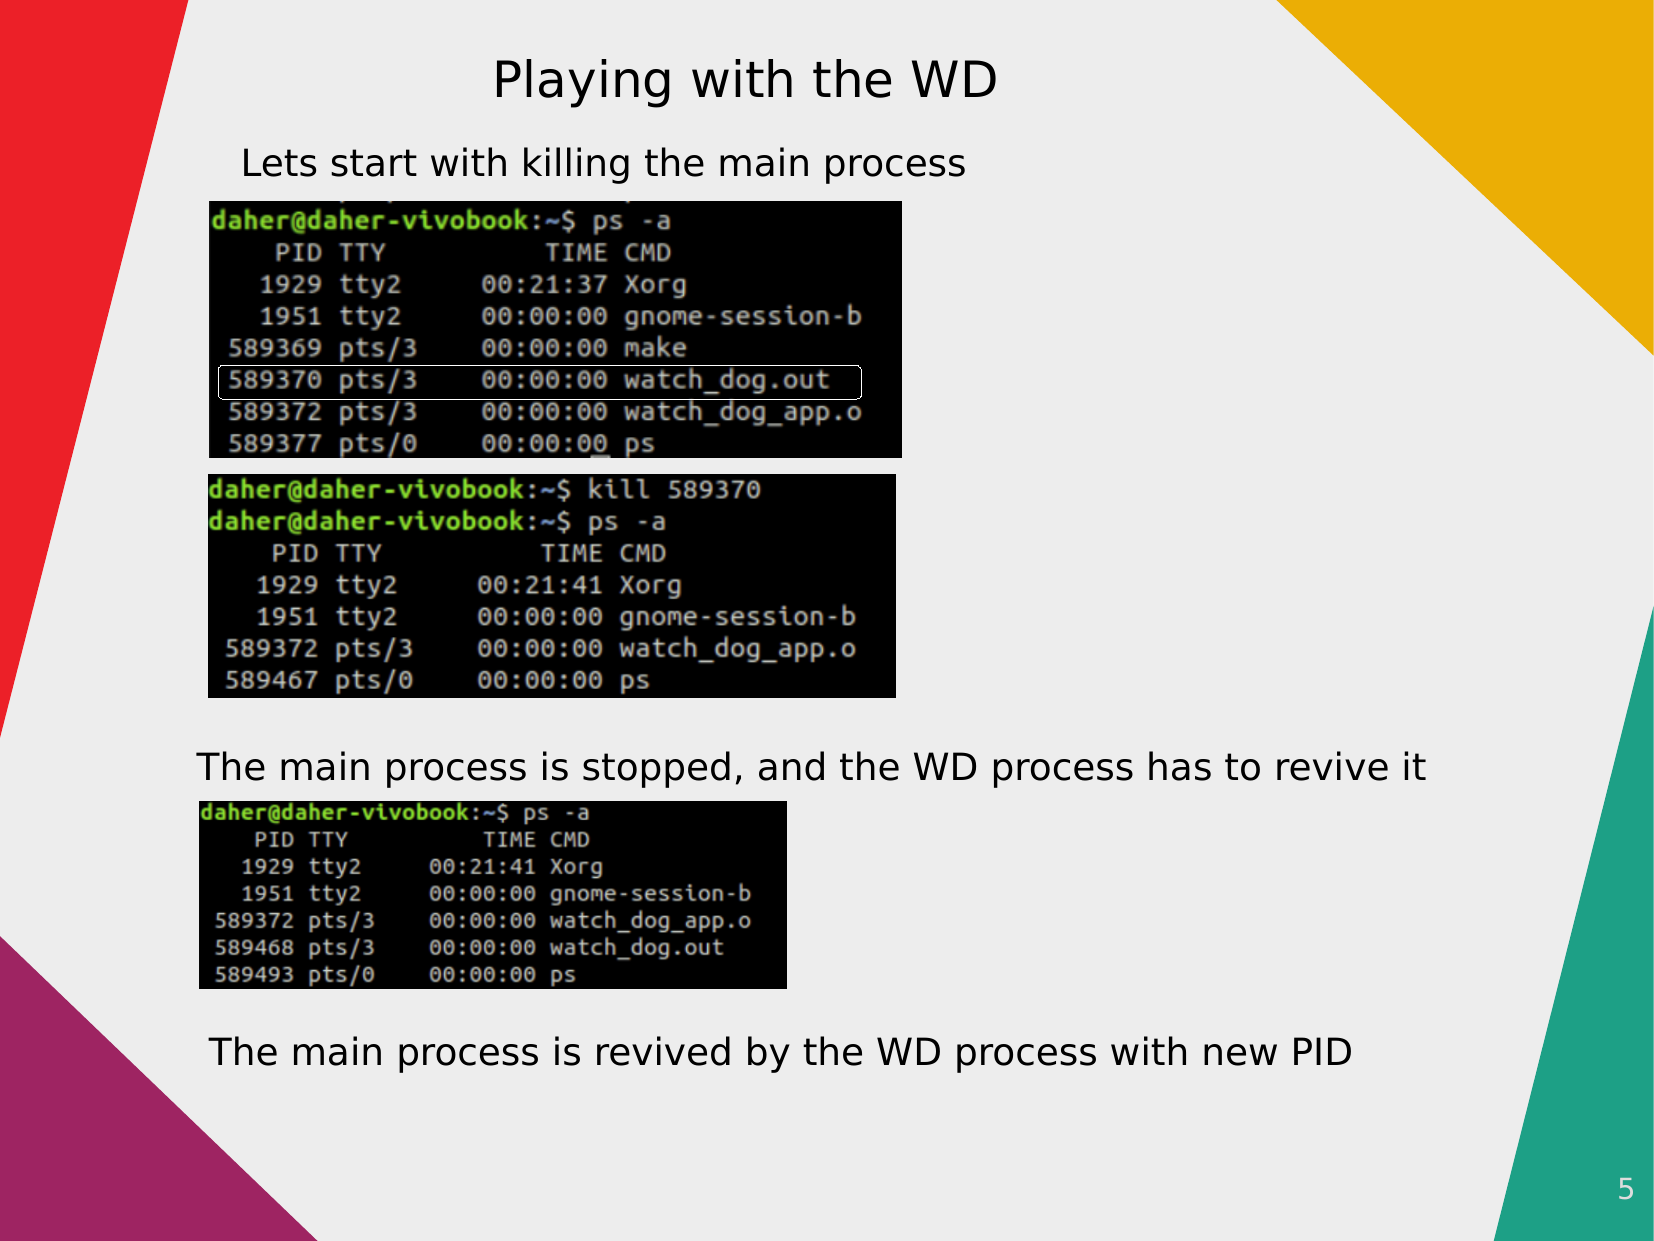

Playing with the WD
Lets start with killing the main process
The main process is stopped, and the WD process has to revive it
The main process is revived by the WD process with new PID
5